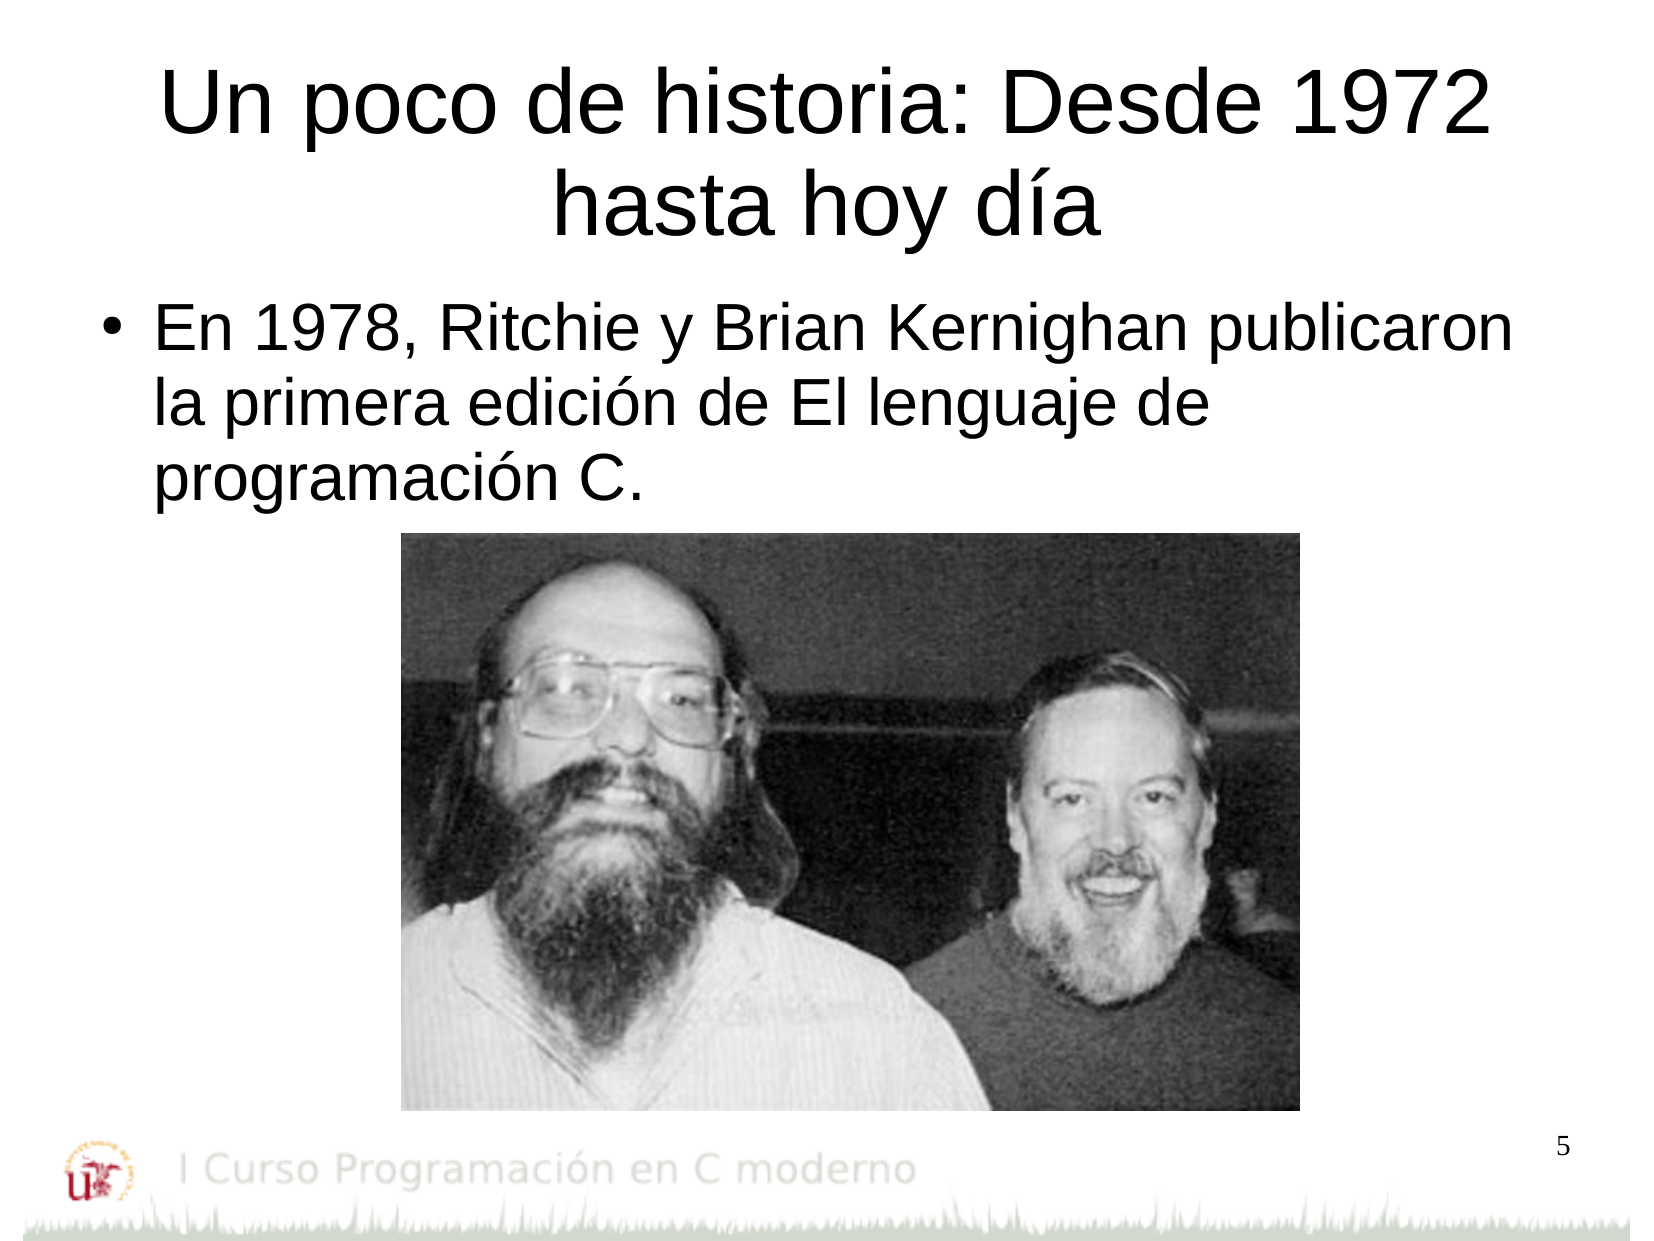

# Un poco de historia: Desde 1972 hasta hoy día
En 1978, Ritchie y Brian Kernighan publicaron la primera edición de El lenguaje de programación C.
5